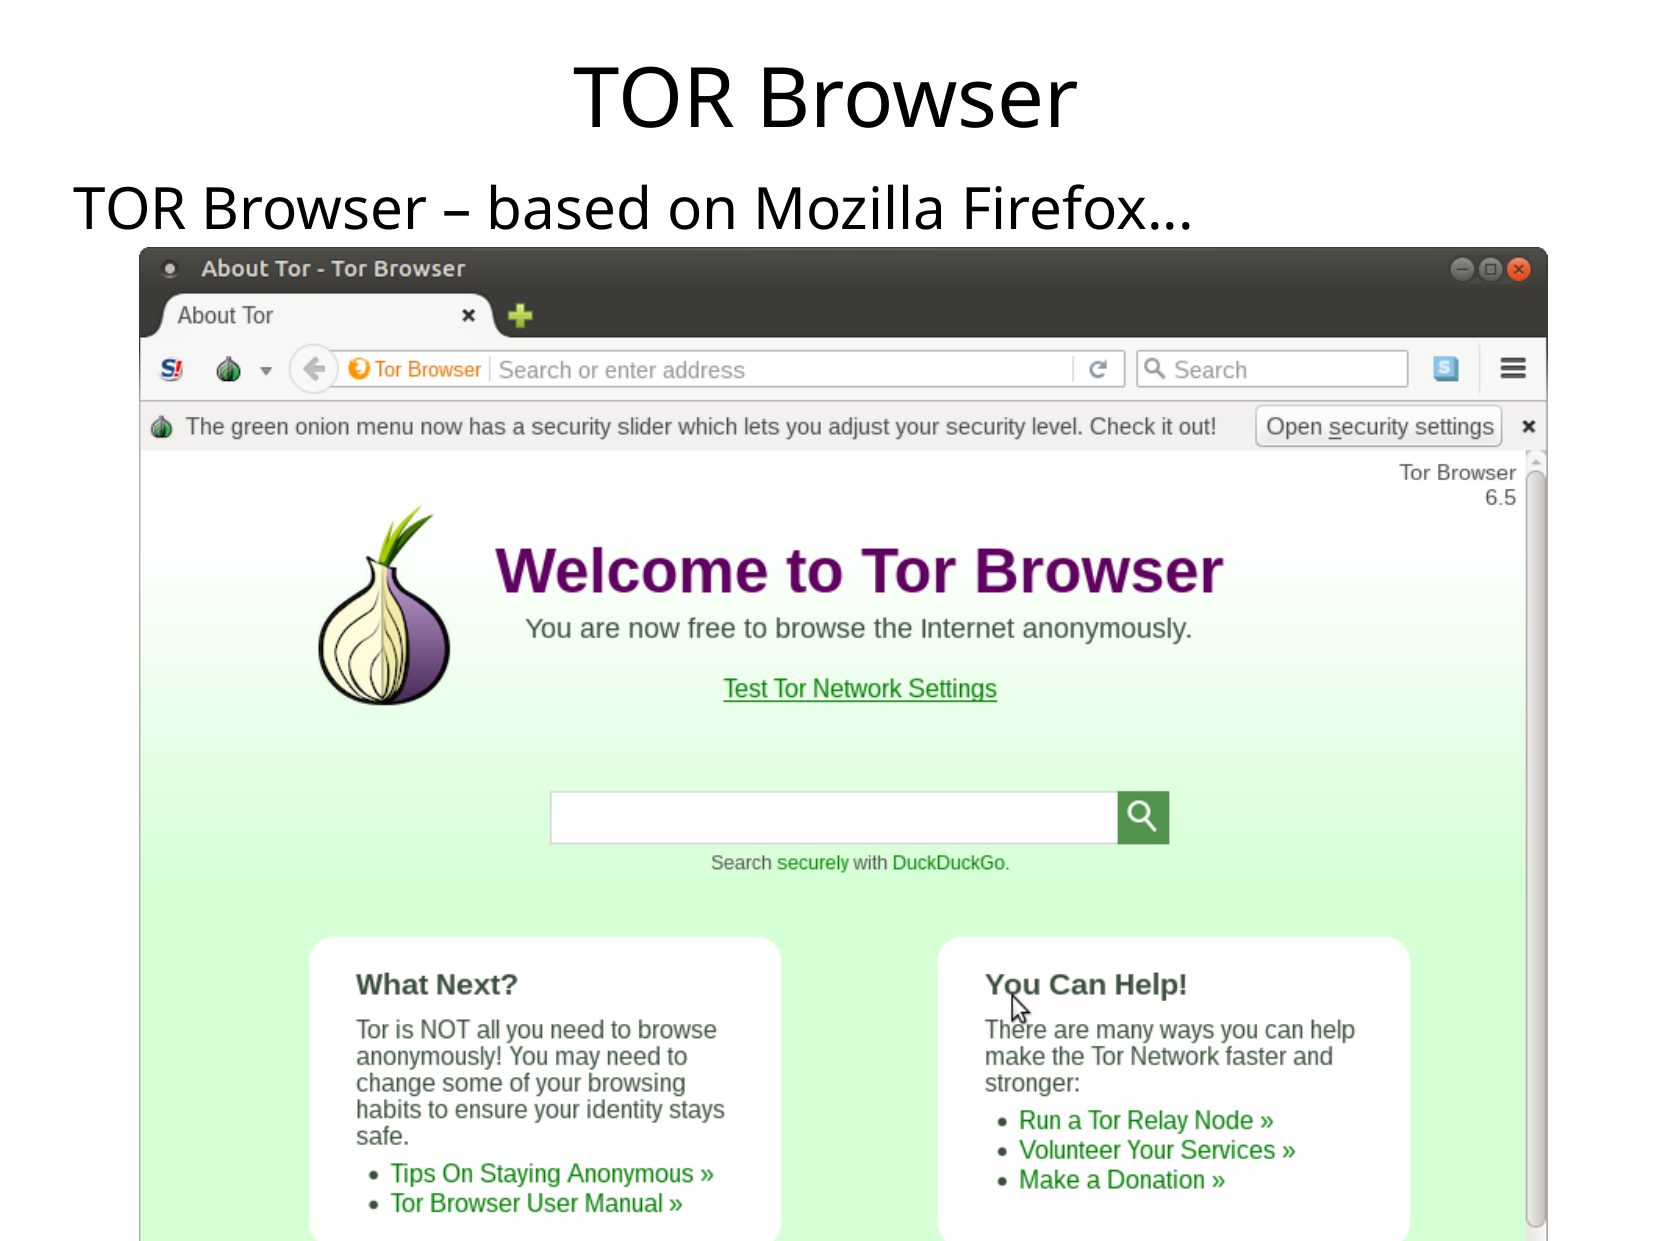

# TOR Browser
TOR Browser – based on Mozilla Firefox...